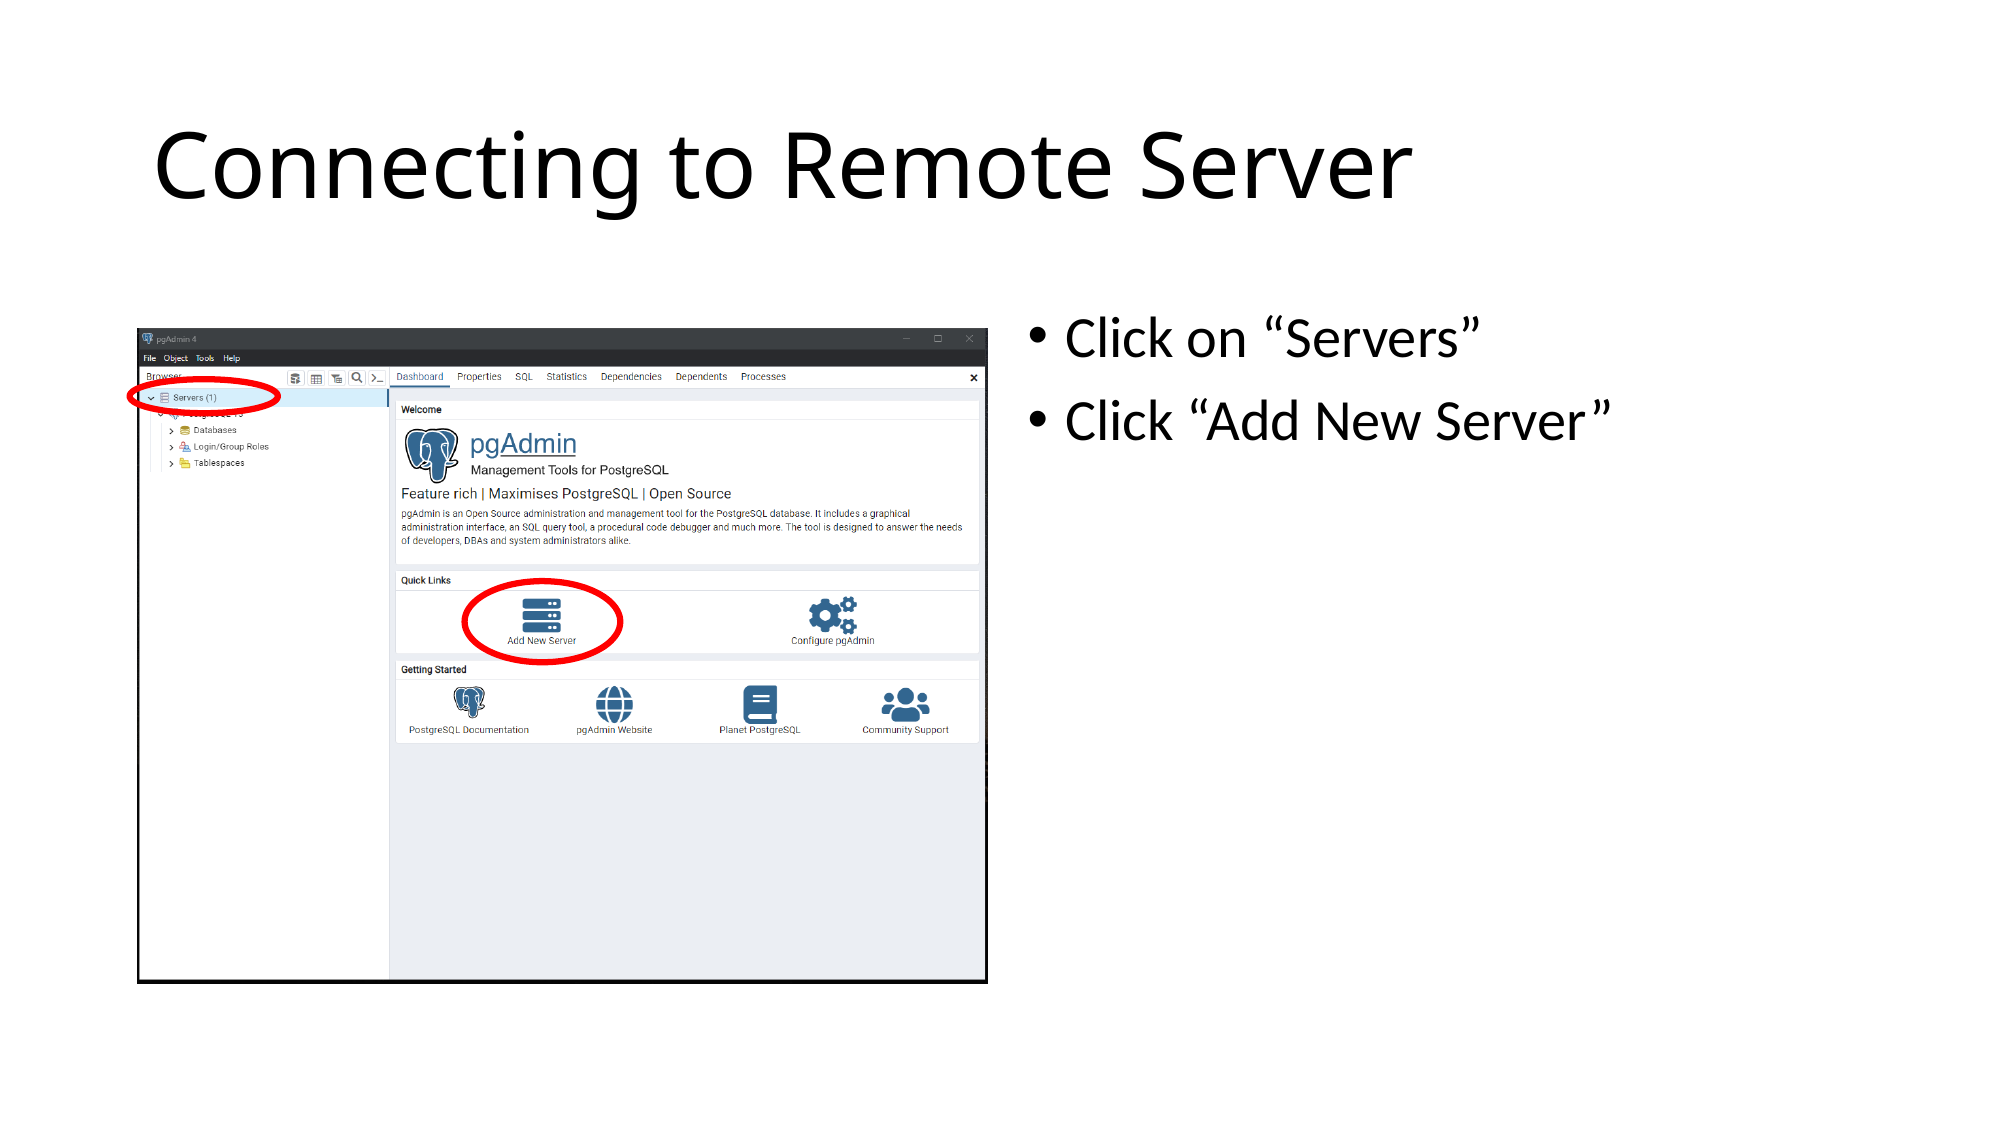

# Connecting to Remote Server
Click on “Servers”
Click “Add New Server”